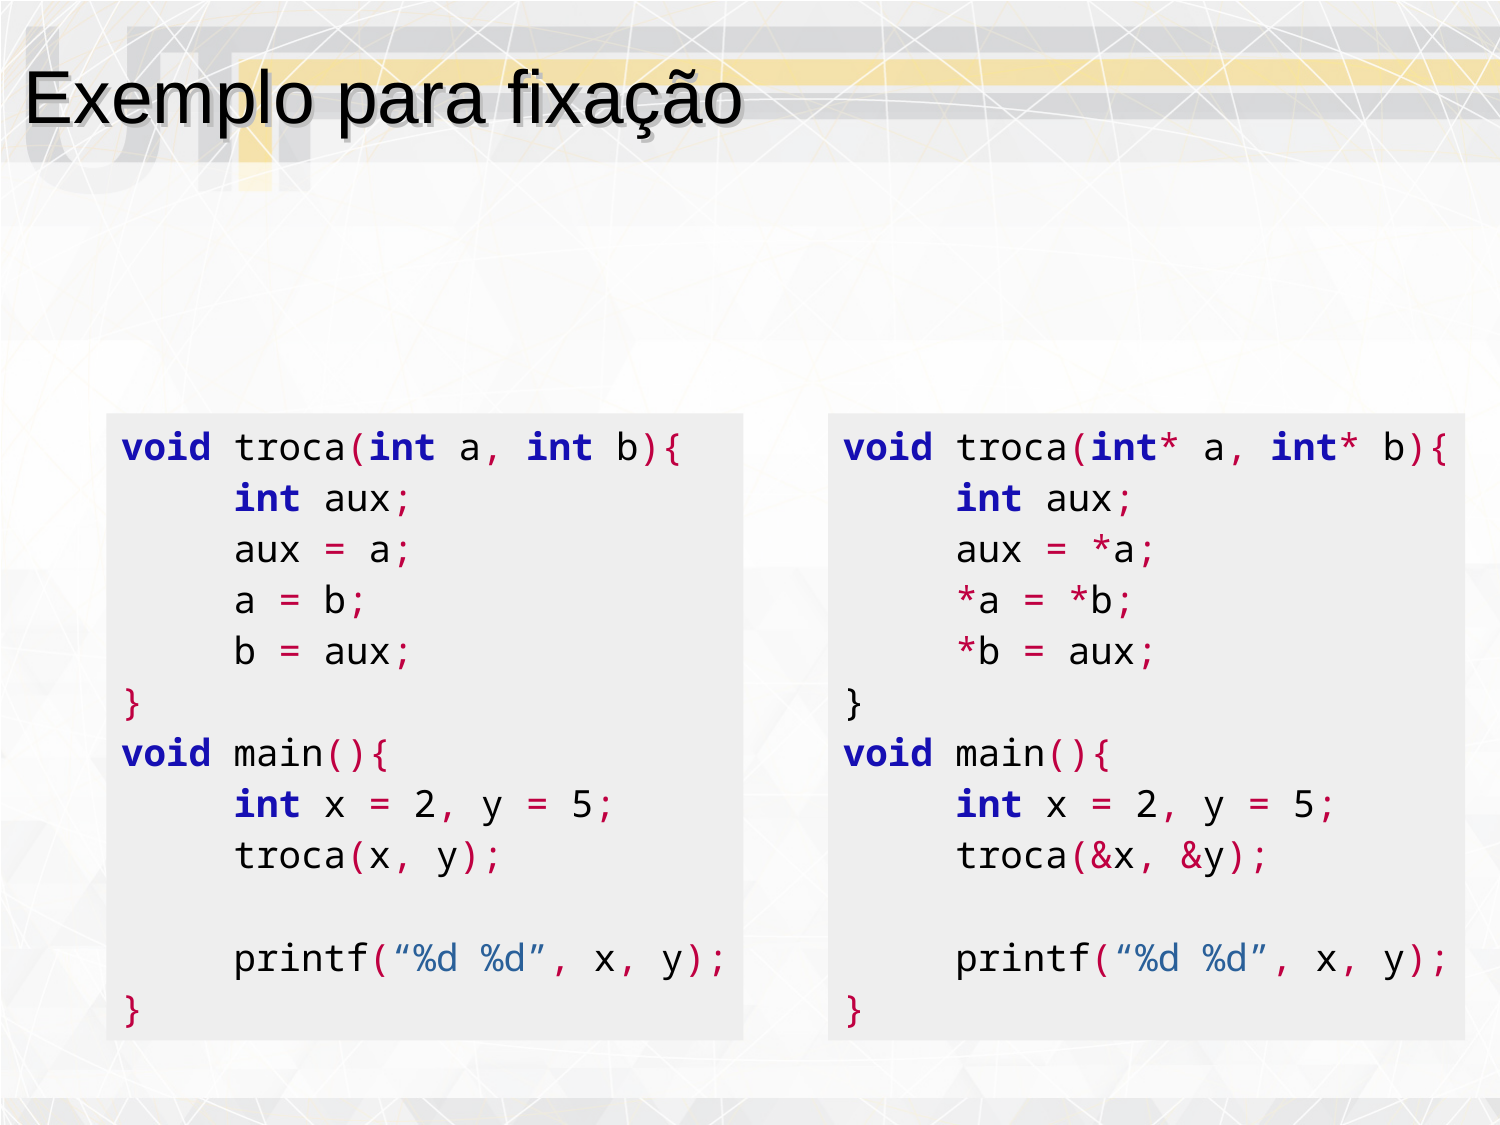

# Exemplo para fixação
void troca(int a, int b){
 int aux;
 aux = a;
 a = b;
 b = aux;
}
void main(){
 int x = 2, y = 5;
 troca(x, y);
 printf(“%d %d”, x, y);
}
void troca(int* a, int* b){
 int aux;
 aux = *a;
 *a = *b;
 *b = aux;
}
void main(){
 int x = 2, y = 5;
 troca(&x, &y);
 printf(“%d %d”, x, y);
}